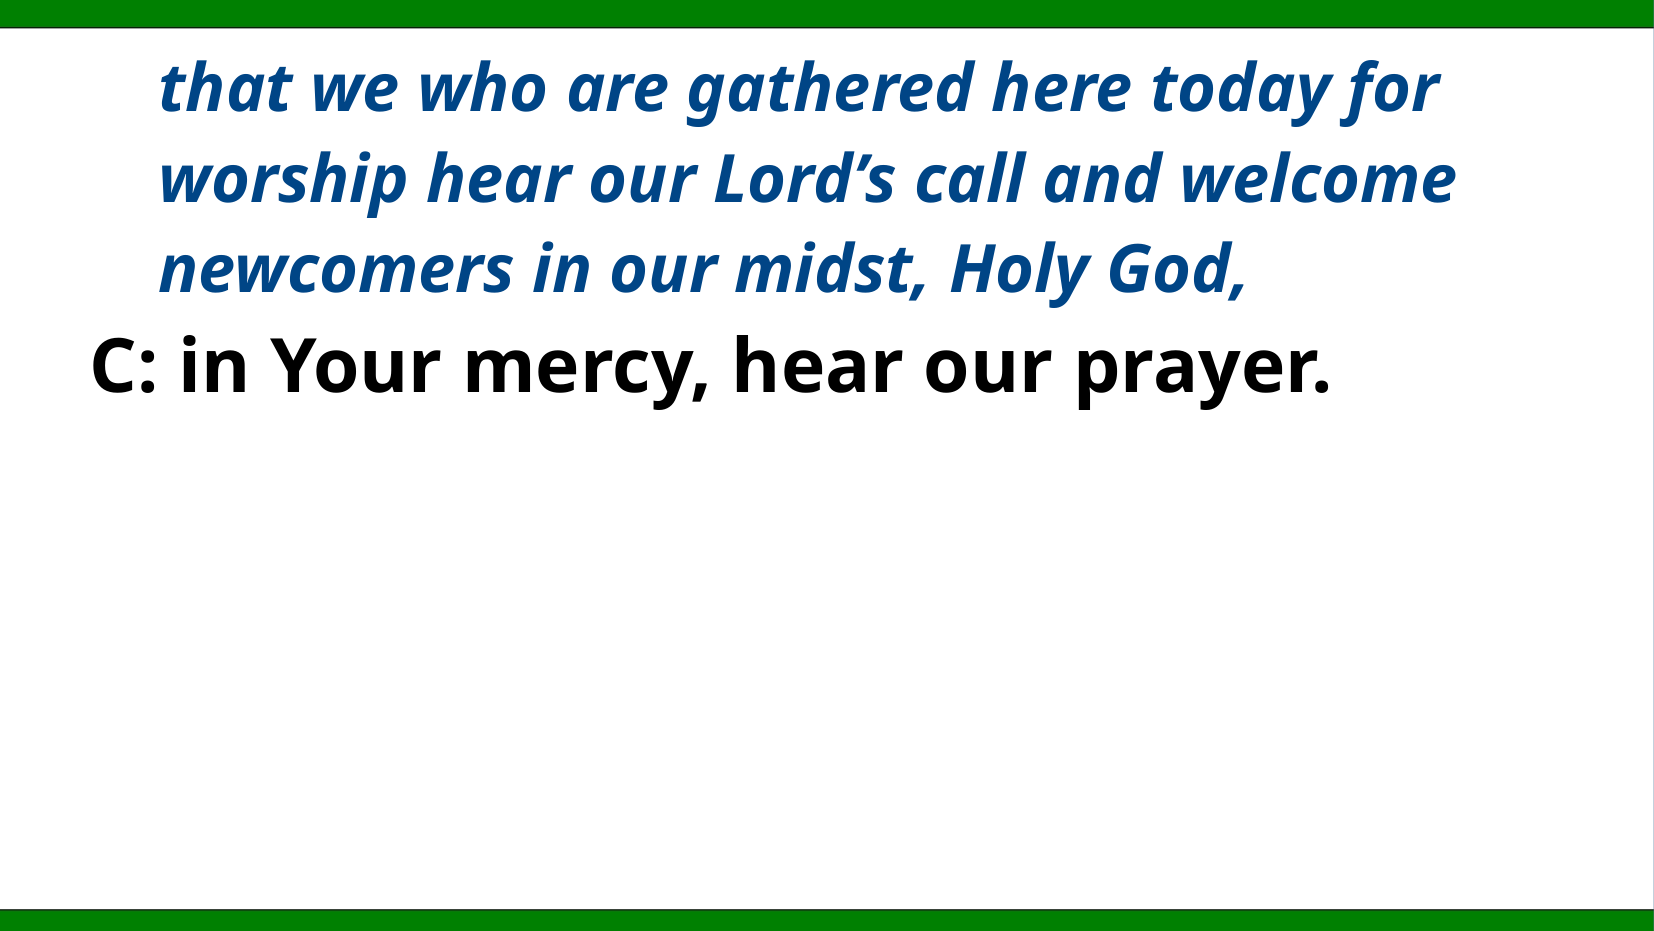

that we who are gathered here today for
 worship hear our Lord’s call and welcome
 newcomers in our midst, Holy God,
C: in Your mercy, hear our prayer.